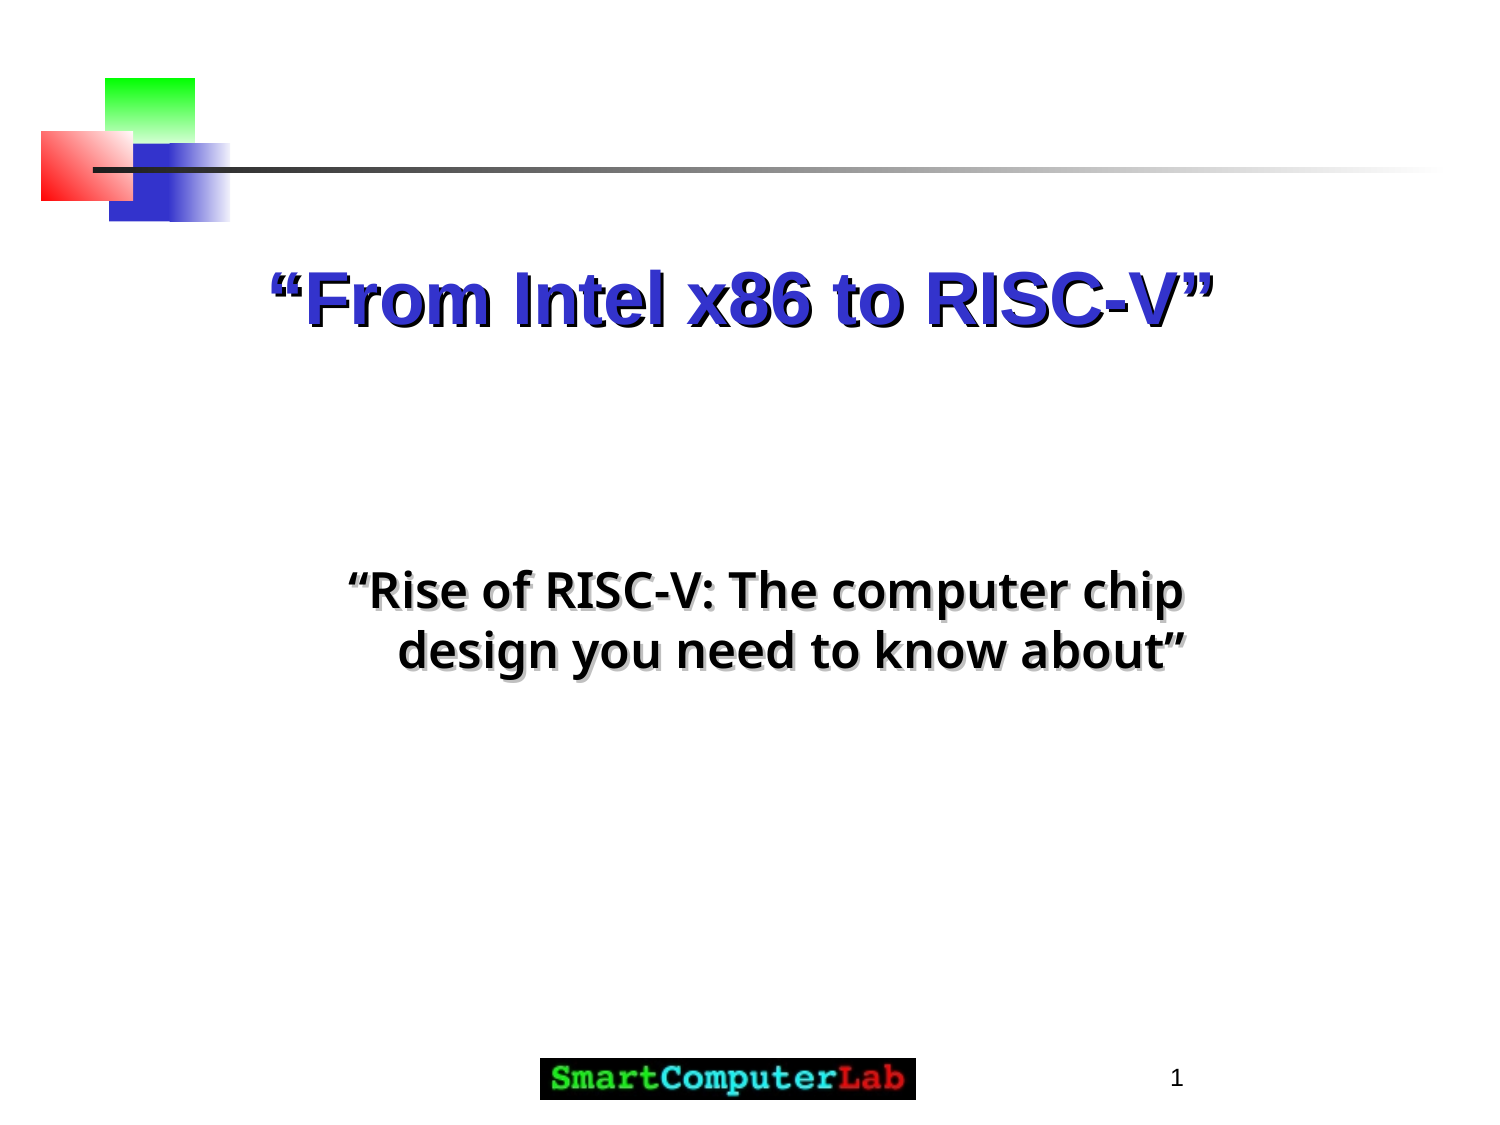

# “From Intel x86 to RISC-V”
“Rise of RISC-V: The computer chip design you need to know about”
1